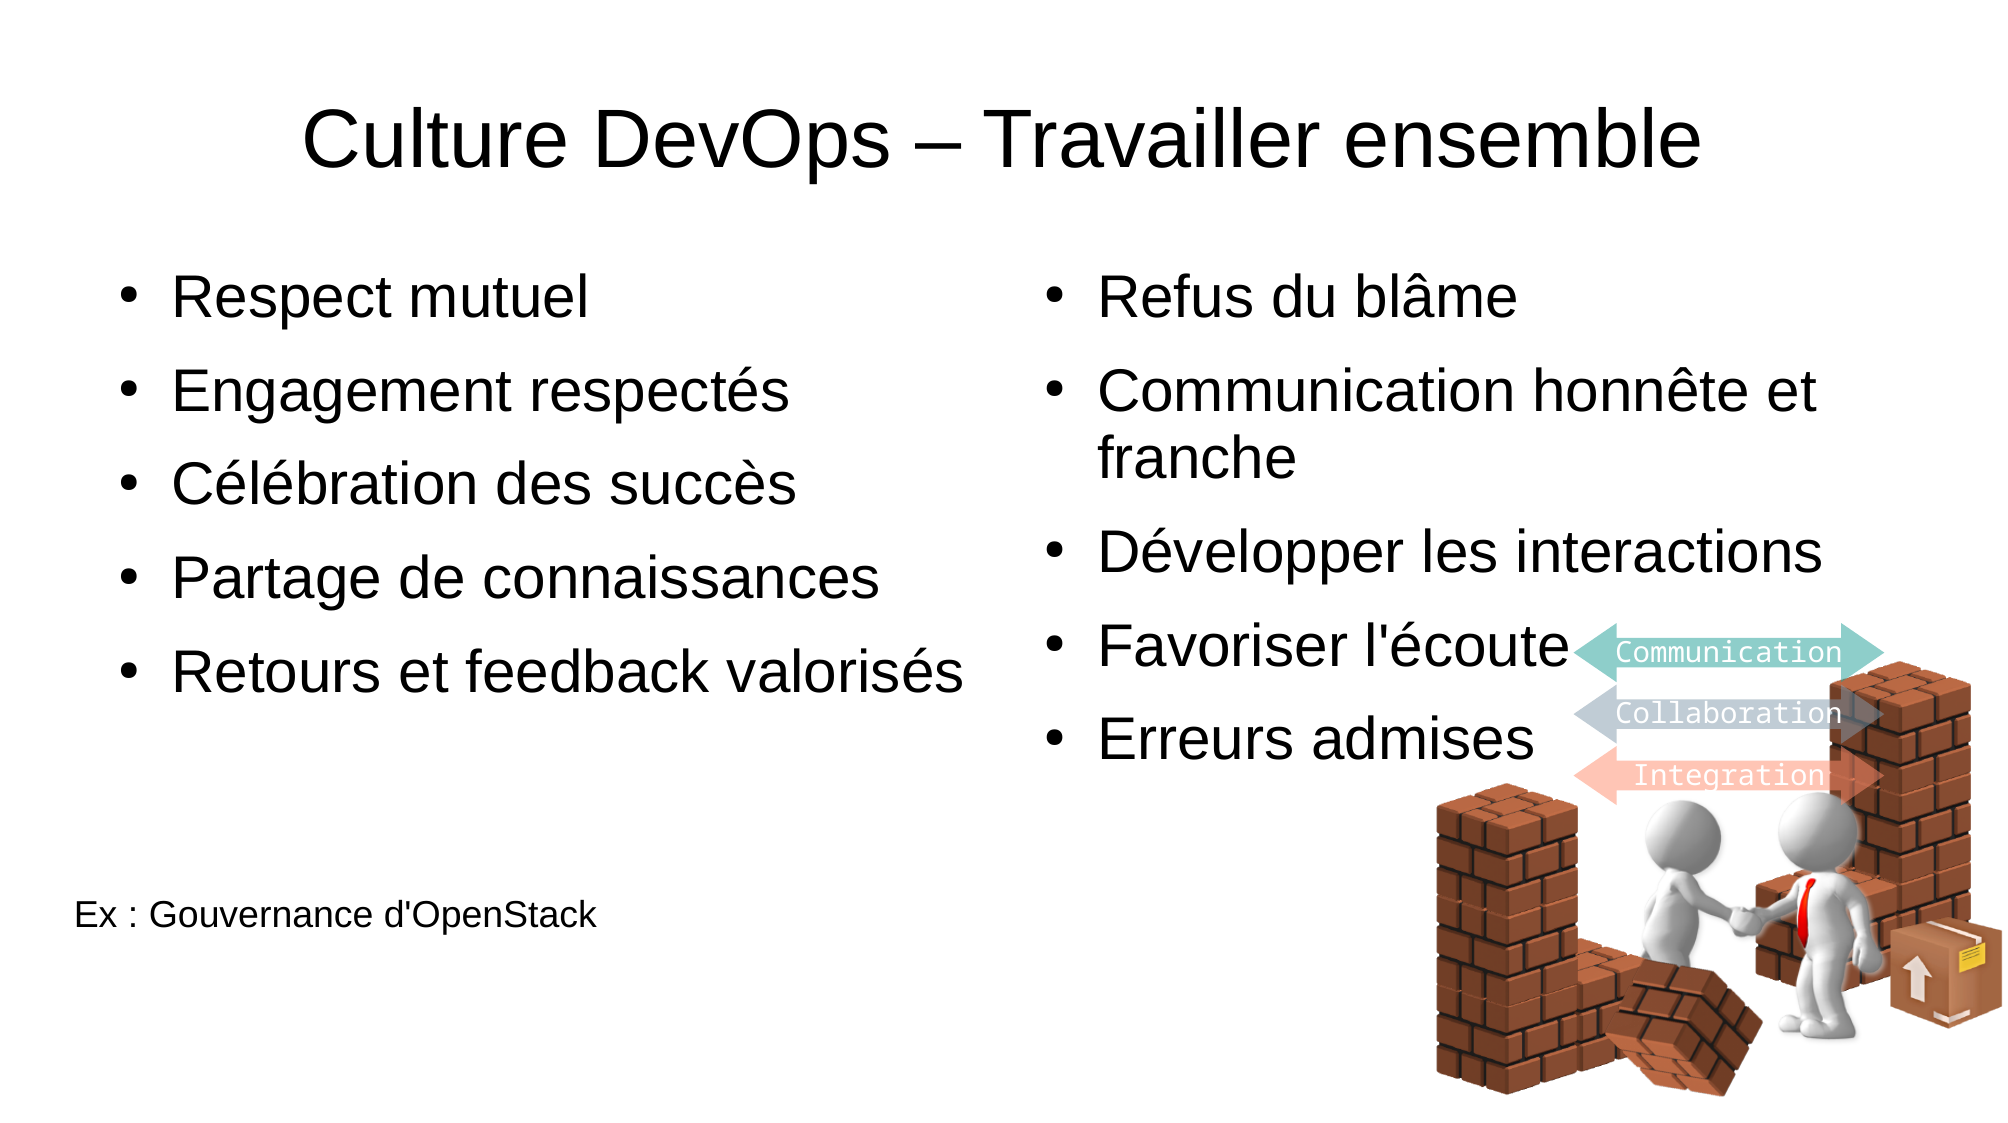

# Culture DevOps – Travailler ensemble
Respect mutuel
Engagement respectés
Célébration des succès
Partage de connaissances
Retours et feedback valorisés
Refus du blâme
Communication honnête et franche
Développer les interactions
Favoriser l'écoute
Erreurs admises
Communication
Collaboration
Integration
Ex : Gouvernance d'OpenStack